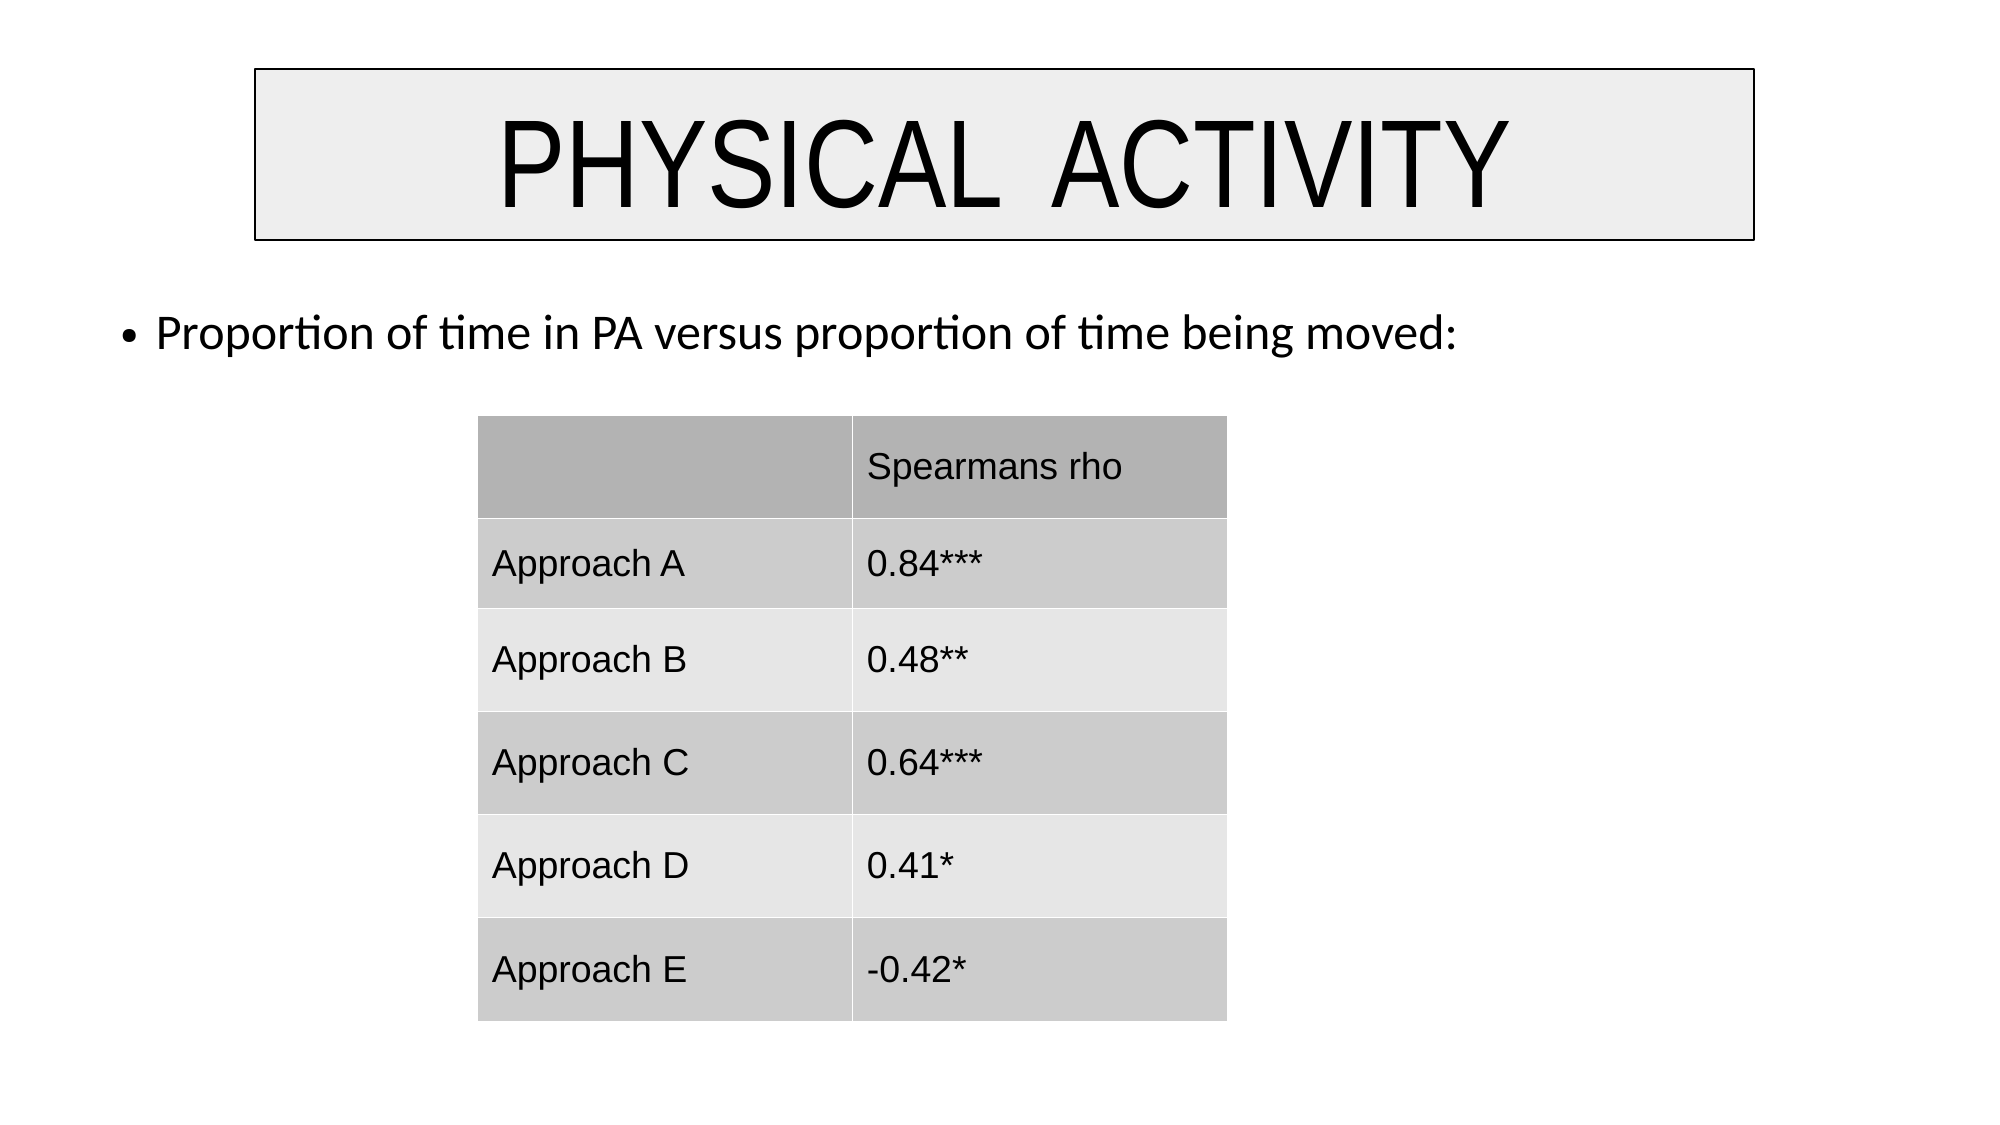

PHYSICAL ACTIVITY
Proportion of time in PA versus proportion of time being moved:
| | Spearmans rho |
| --- | --- |
| Approach A | 0.84\*\*\* |
| Approach B | 0.48\*\* |
| Approach C | 0.64\*\*\* |
| Approach D | 0.41\* |
| Approach E | -0.42\* |